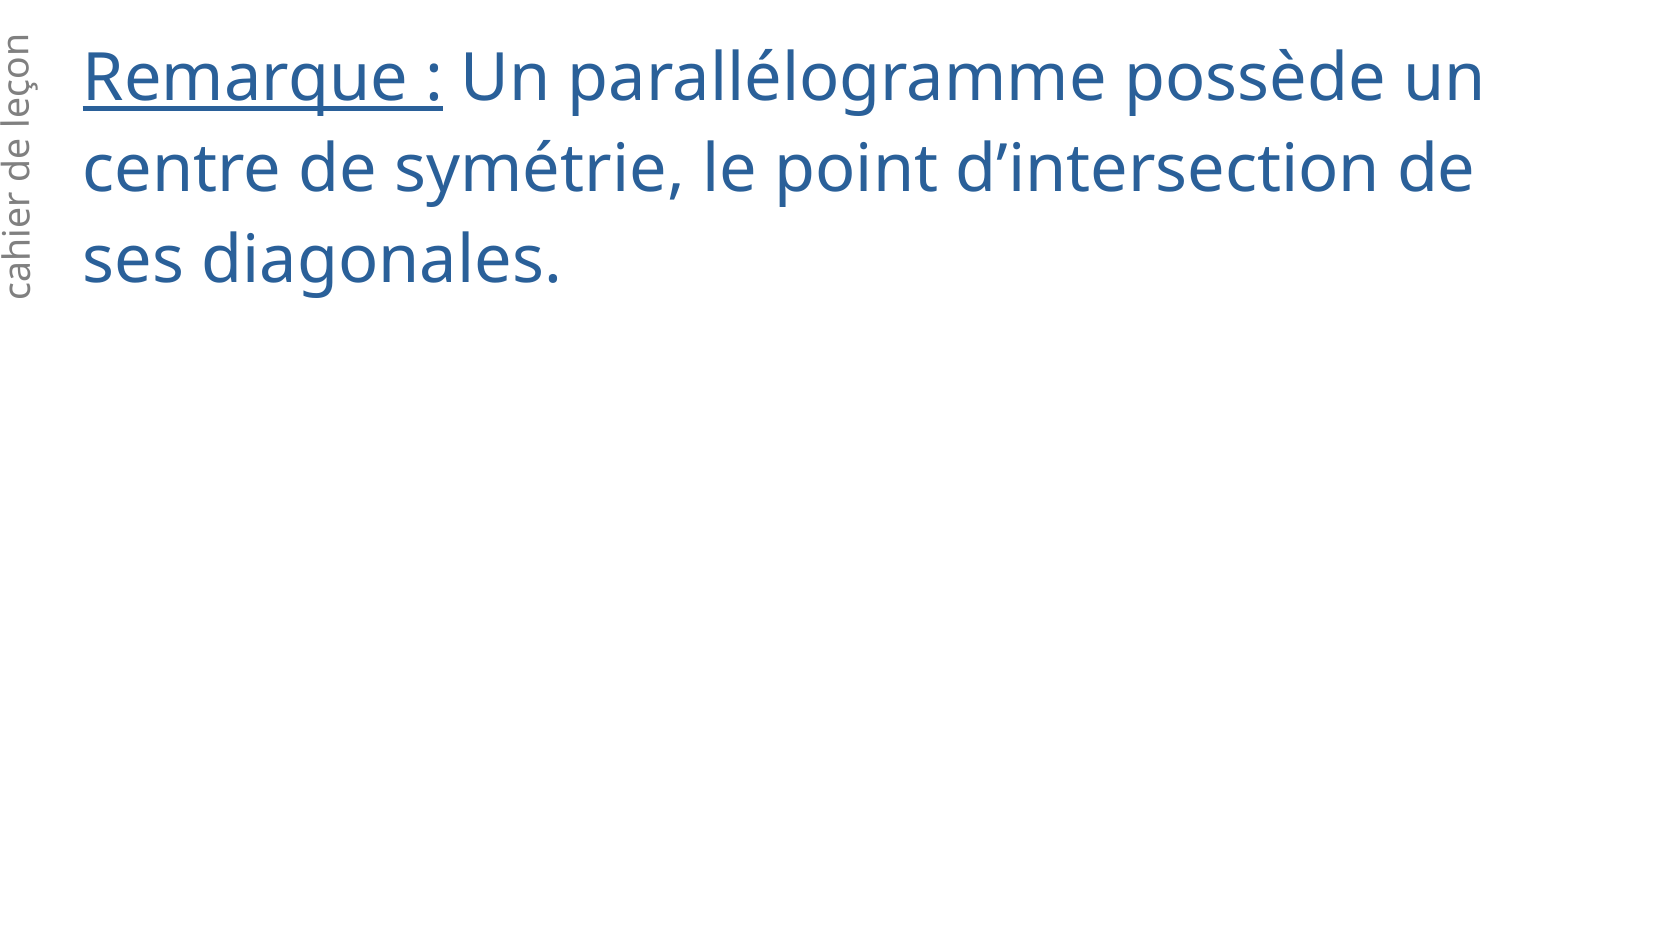

# Remarque : Un parallélogramme possède un centre de symétrie, le point d’intersection de ses diagonales.
cahier de leçon